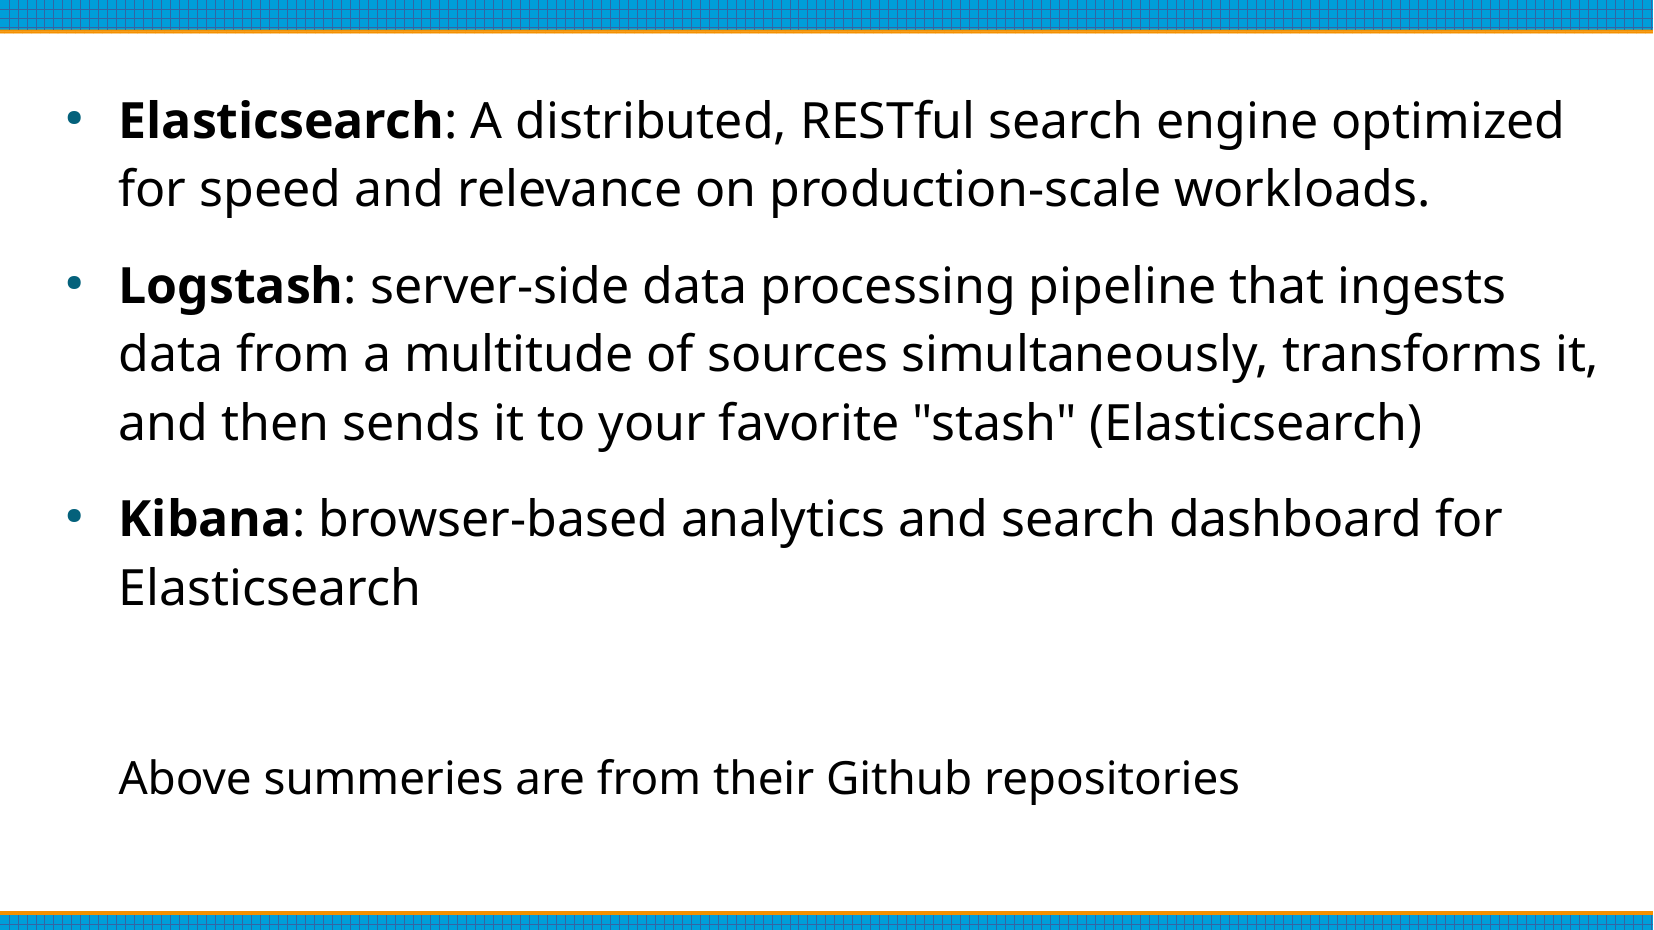

# Elasticsearch: A distributed, RESTful search engine optimized for speed and relevance on production-scale workloads.
Logstash: server-side data processing pipeline that ingests data from a multitude of sources simultaneously, transforms it, and then sends it to your favorite "stash" (Elasticsearch)
Kibana: browser-based analytics and search dashboard for Elasticsearch
Above summeries are from their Github repositories